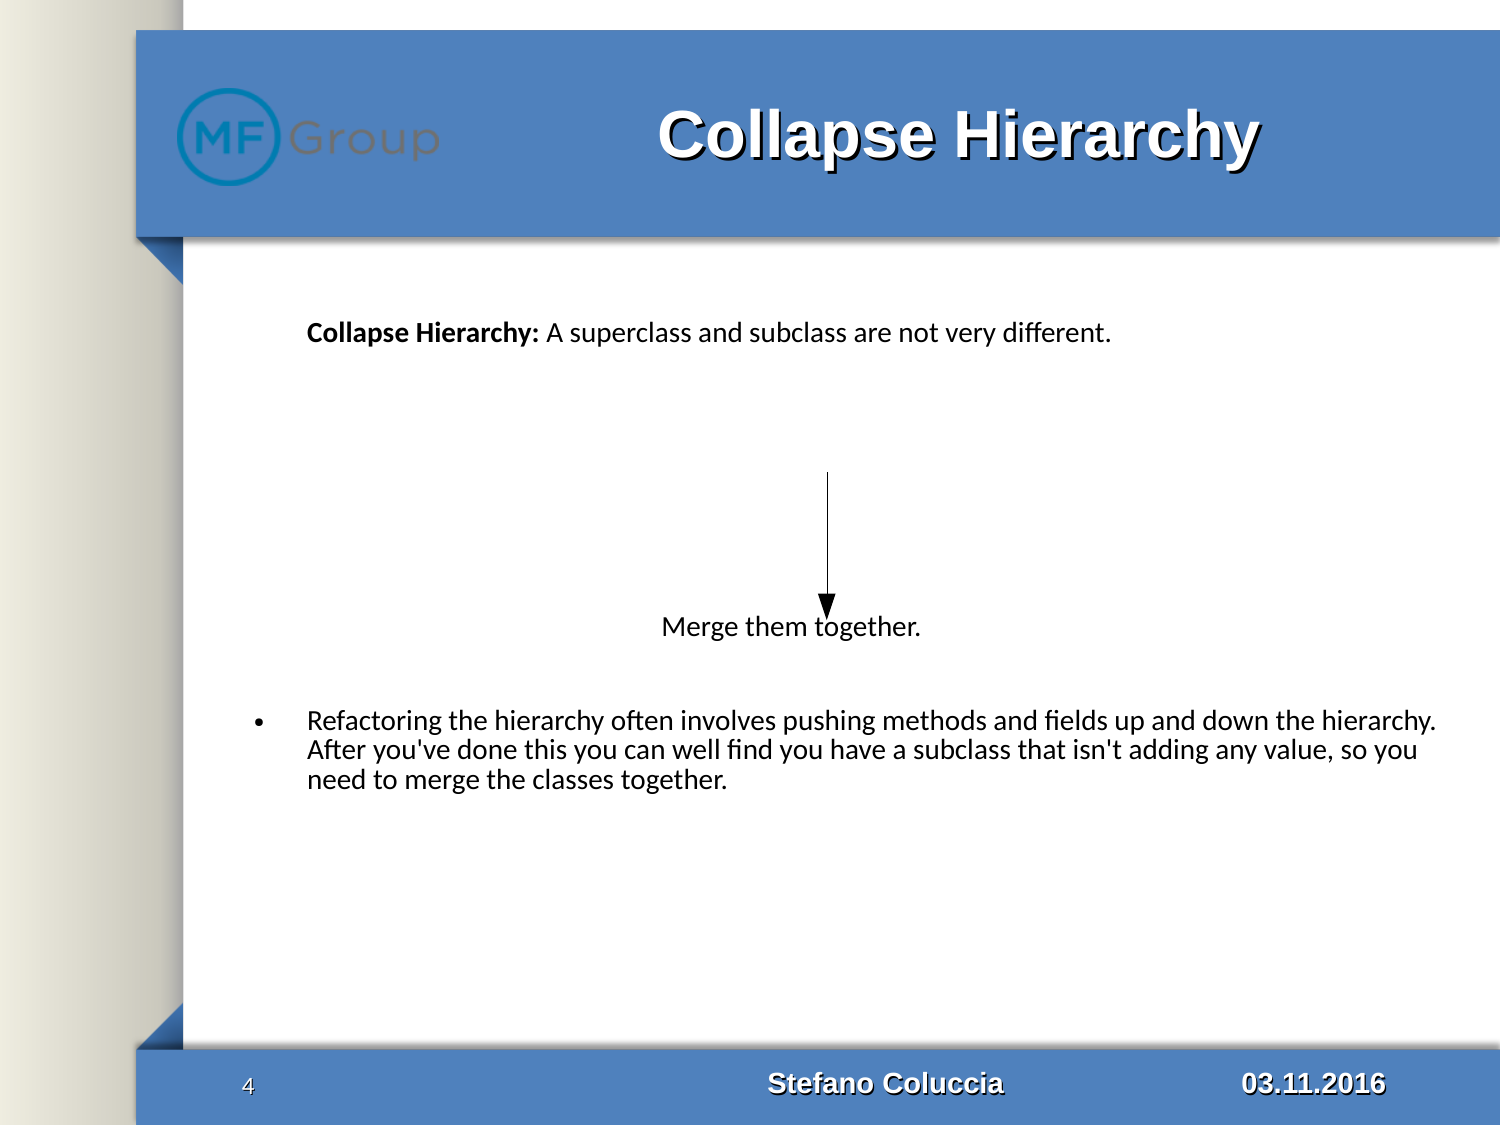

# Collapse Hierarchy
Collapse Hierarchy: A superclass and subclass are not very different.
Merge them together.
Refactoring the hierarchy often involves pushing methods and fields up and down the hierarchy. After you've done this you can well find you have a subclass that isn't adding any value, so you need to merge the classes together.
4
Stefano Coluccia
03.11.2016